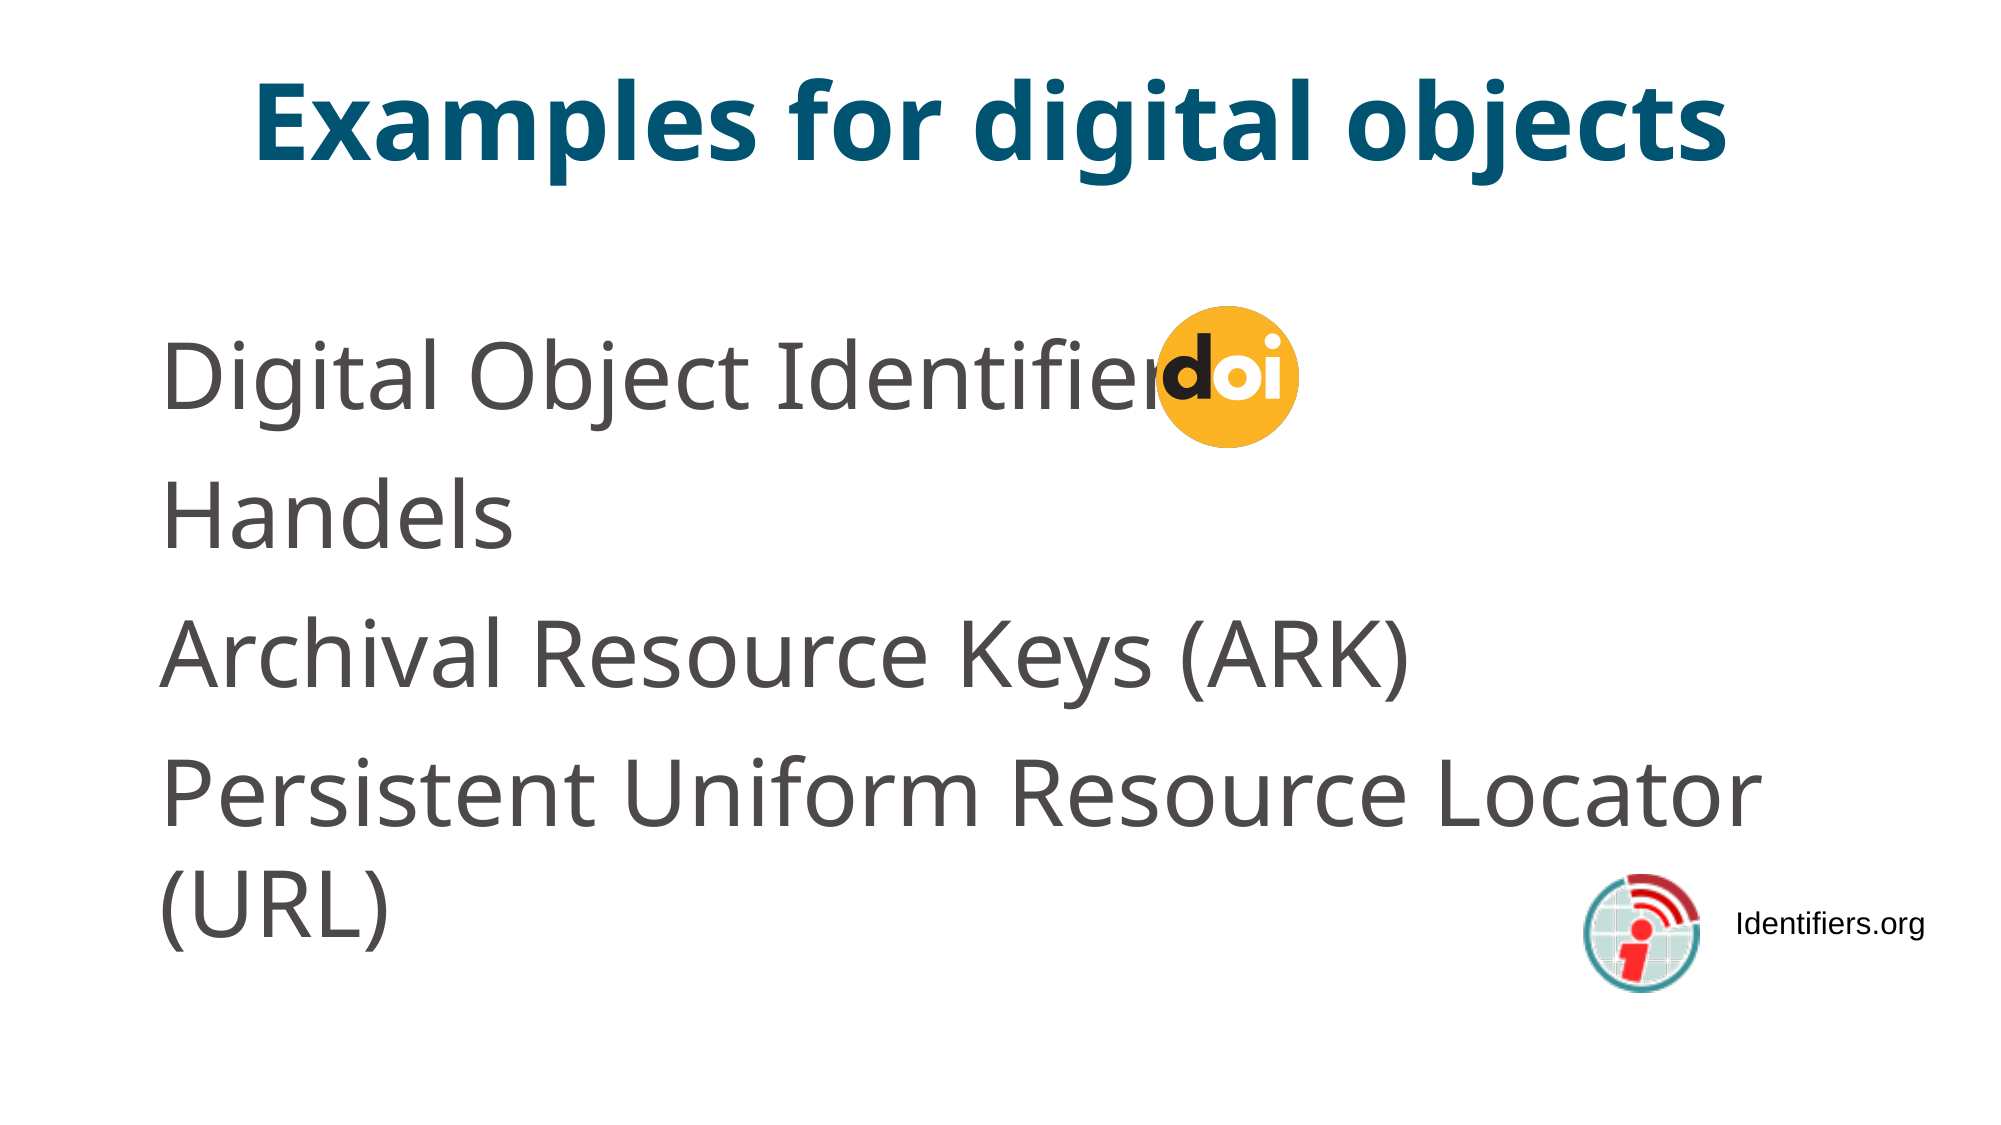

#
Examples for digital objects
Digital Object Identifiers
Handels
Archival Resource Keys (ARK)
Persistent Uniform Resource Locator (URL)
Identifiers.org